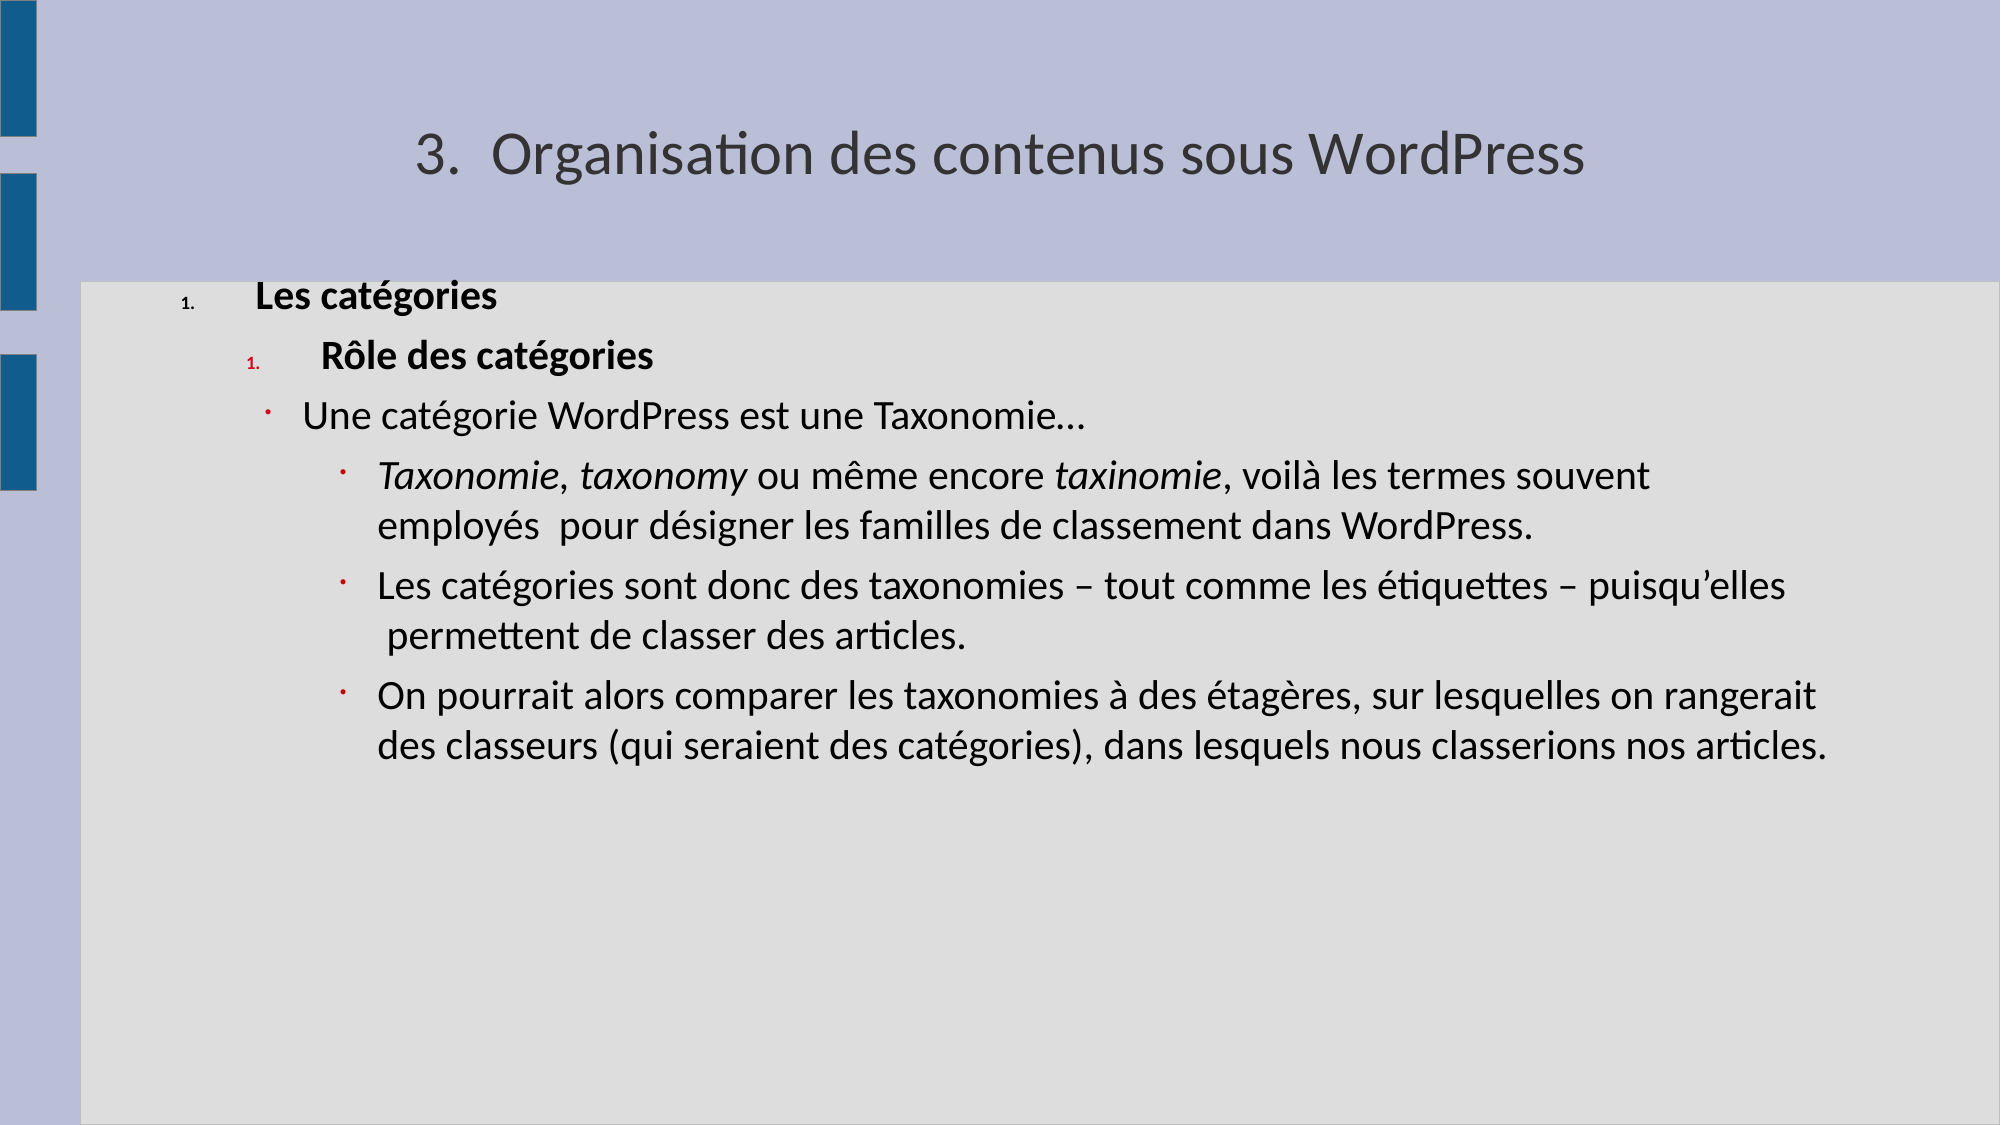

# 3.	Organisation des contenus sous WordPress
Les catégories
Rôle des catégories
Une catégorie WordPress est une Taxonomie…
Taxonomie, taxonomy ou même encore taxinomie, voilà les termes souvent employés pour désigner les familles de classement dans WordPress.
Les catégories sont donc des taxonomies – tout comme les étiquettes – puisqu’elles permettent de classer des articles.
On pourrait alors comparer les taxonomies à des étagères, sur lesquelles on rangerait des classeurs (qui seraient des catégories), dans lesquels nous classerions nos articles.